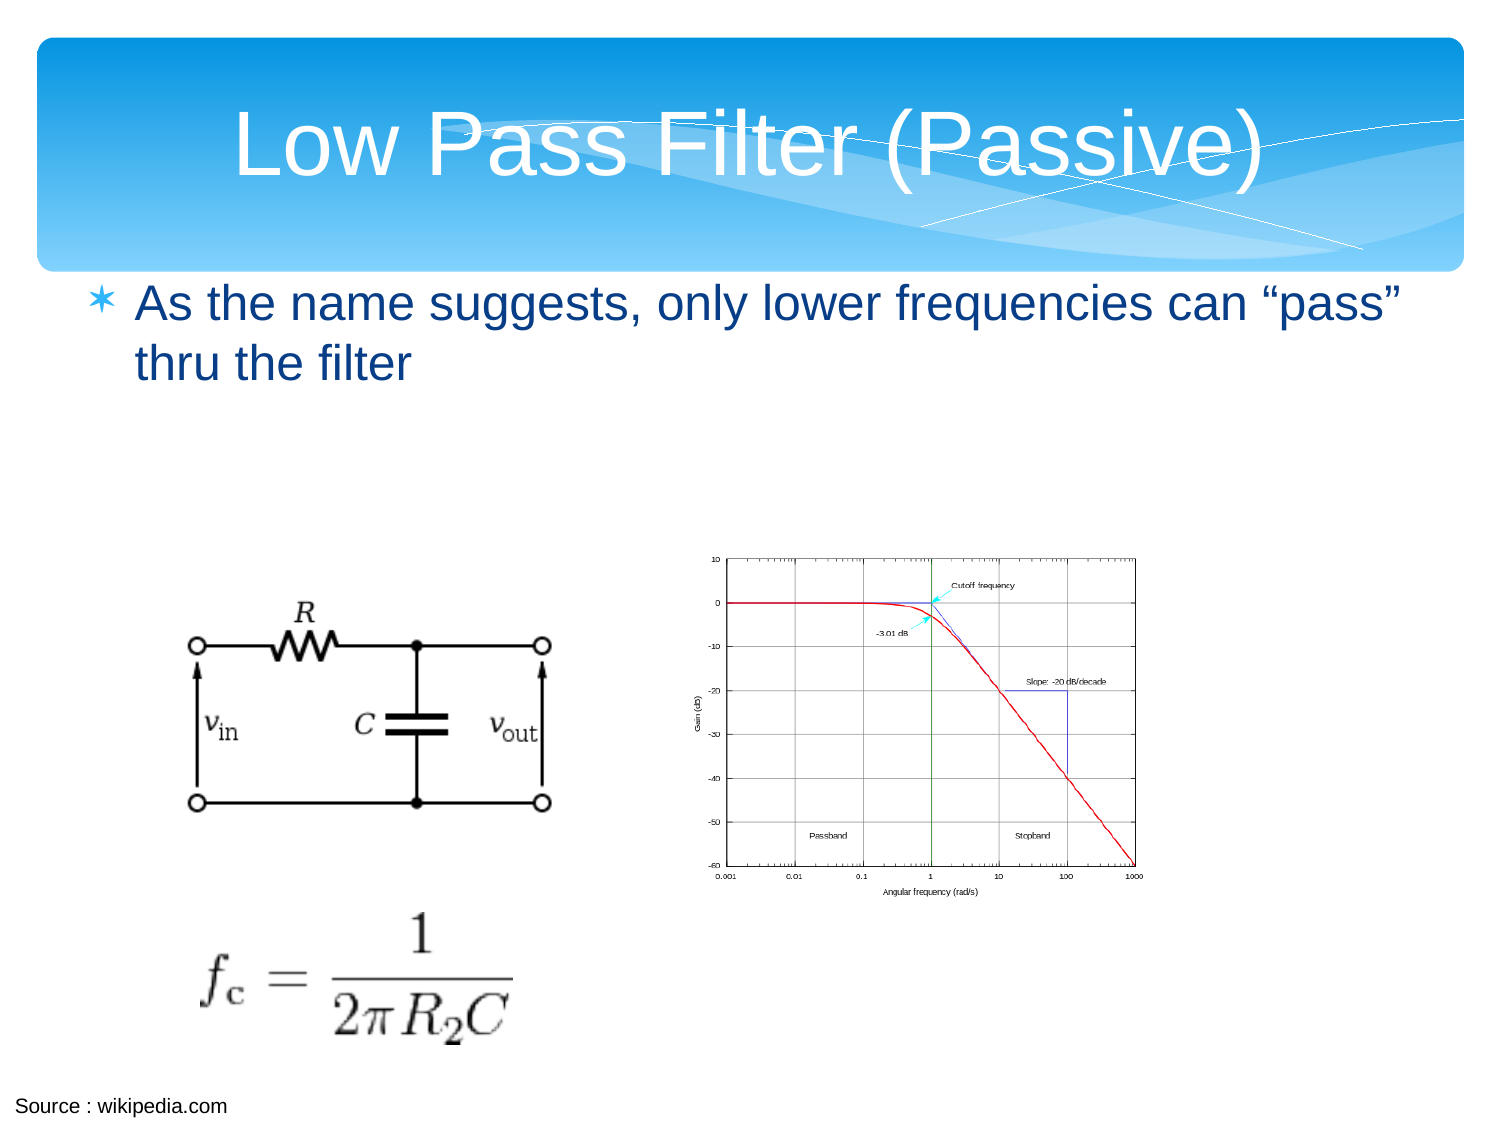

# Low Pass Filter (Passive)
As the name suggests, only lower frequencies can “pass” thru the filter
Source : wikipedia.com